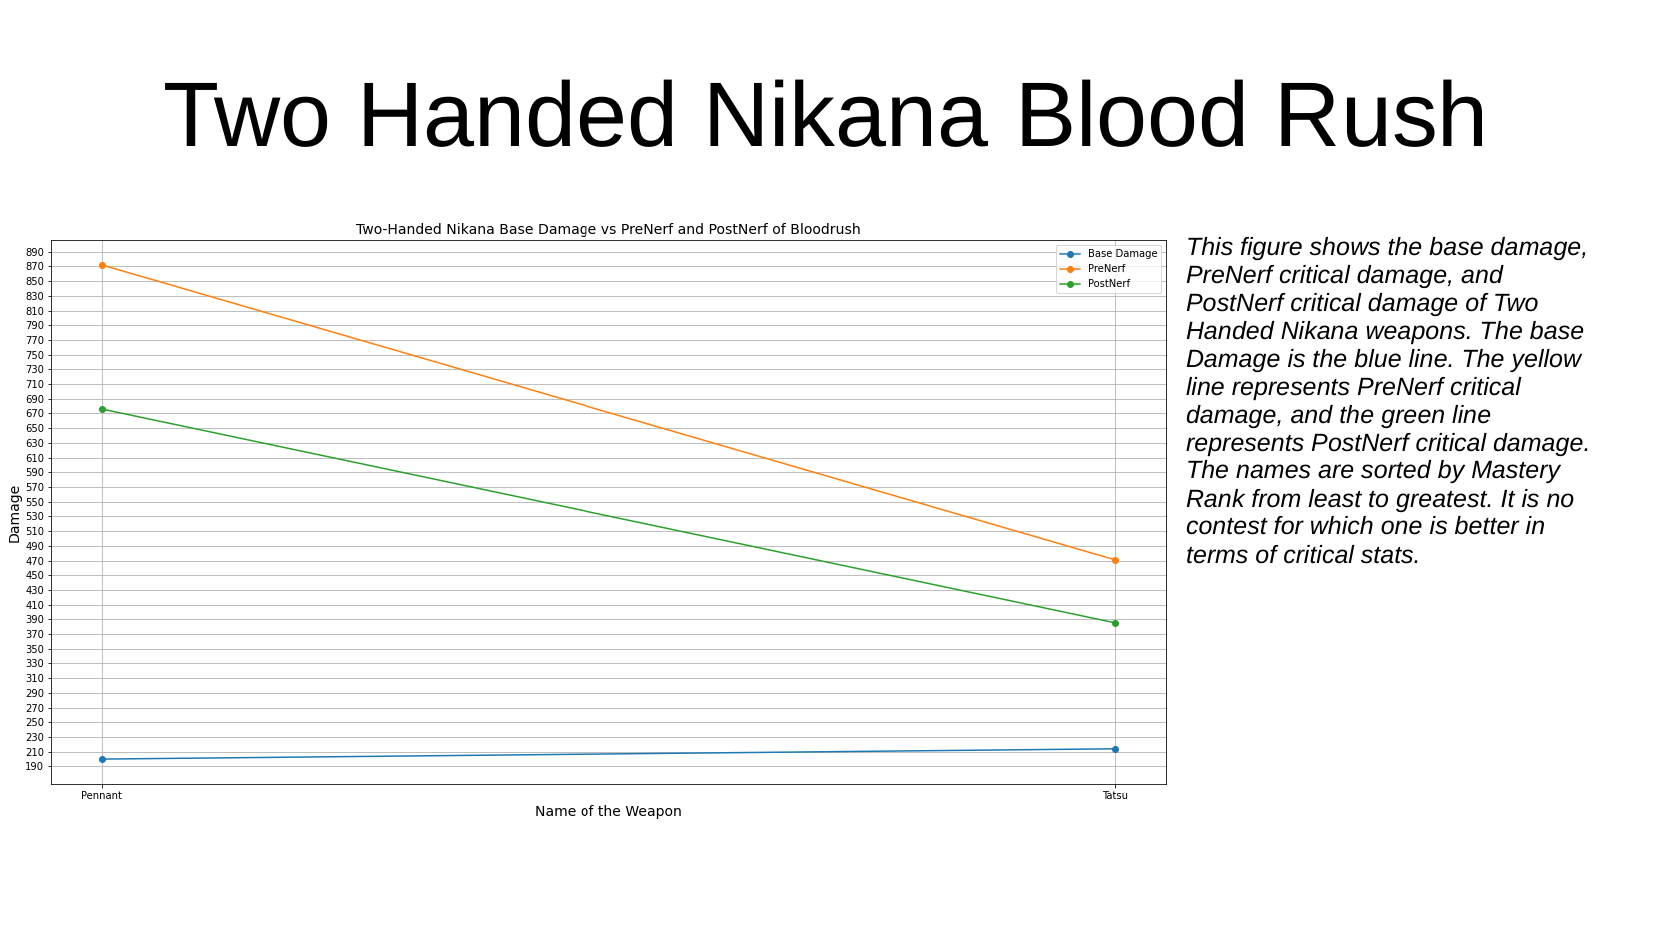

# Two Handed Nikana Blood Rush
This figure shows the base damage, PreNerf critical damage, and PostNerf critical damage of Two Handed Nikana weapons. The base Damage is the blue line. The yellow line represents PreNerf critical damage, and the green line represents PostNerf critical damage. The names are sorted by Mastery Rank from least to greatest. It is no contest for which one is better in terms of critical stats.